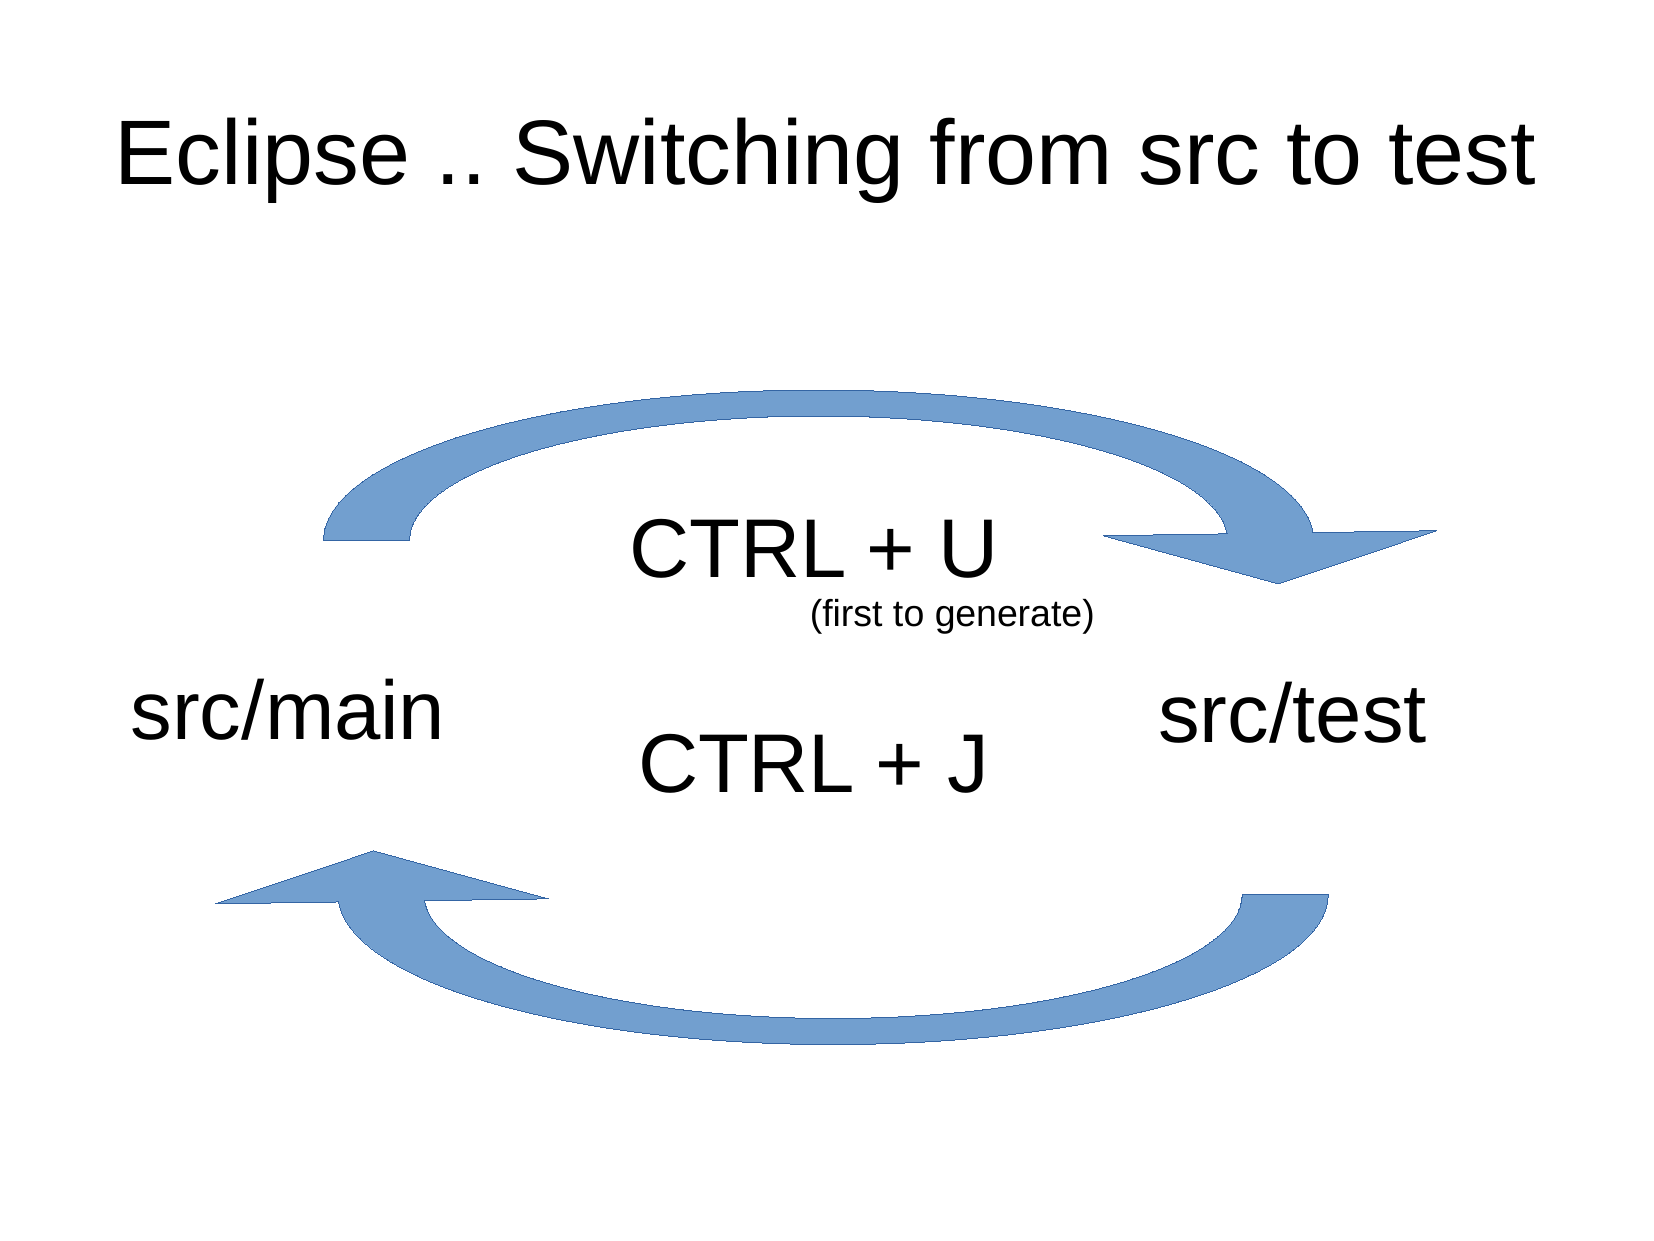

# Eclipse .. Switching from src to test
CTRL + U
(first to generate)
src/main
src/test
CTRL + J